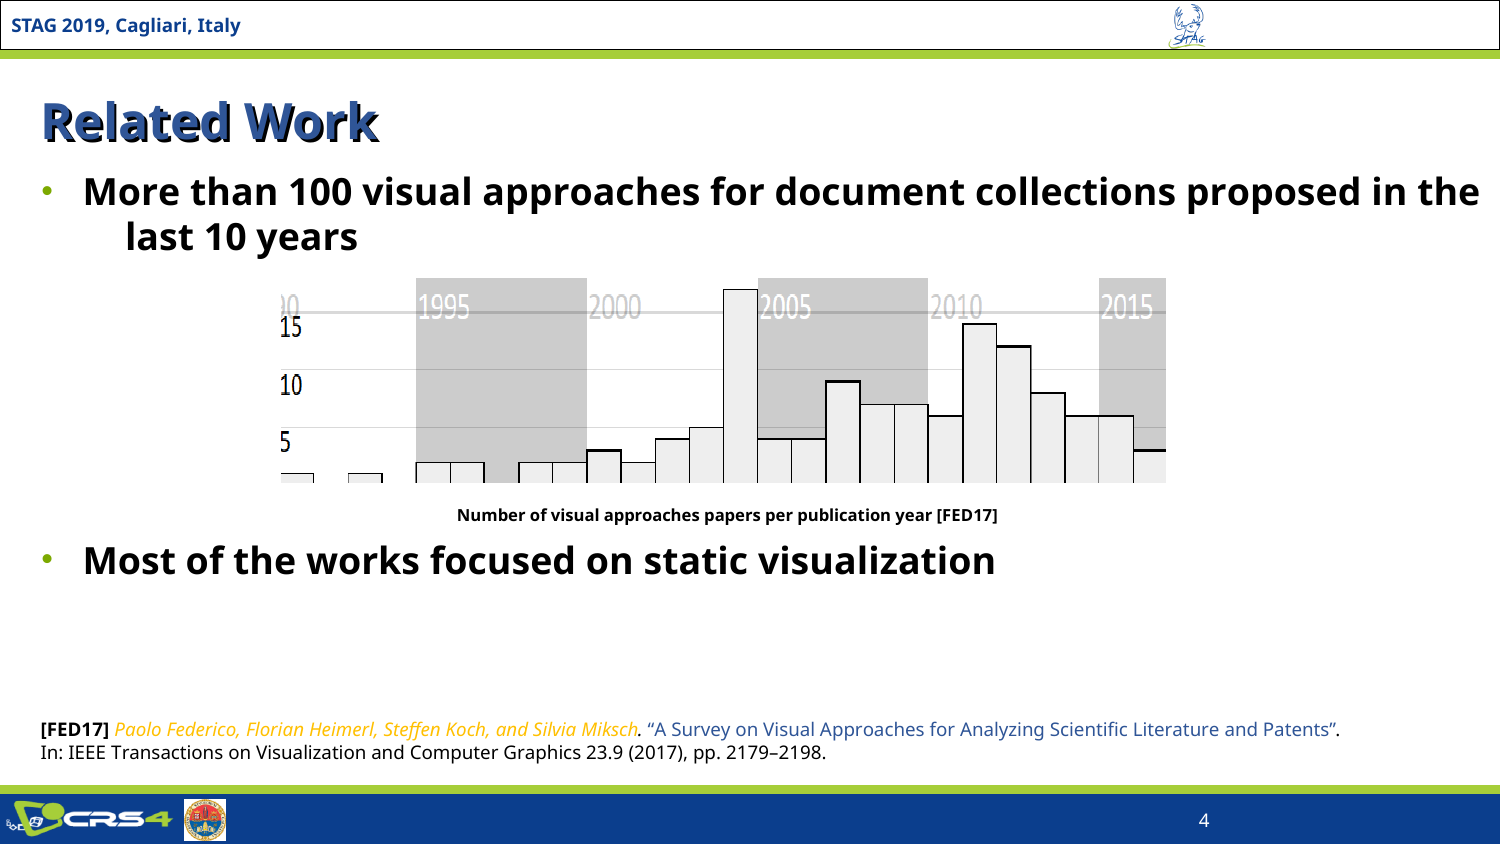

# Related Work
More than 100 visual approaches for document collections proposed in the last 10 years
Most of the works focused on static visualization
Number of visual approaches papers per publication year [FED17]
[FED17] Paolo Federico, Florian Heimerl, Steffen Koch, and Silvia Miksch. “A Survey on Visual Approaches for Analyzing Scientific Literature and Patents”.
In: IEEE Transactions on Visualization and Computer Graphics 23.9 (2017), pp. 2179–2198.